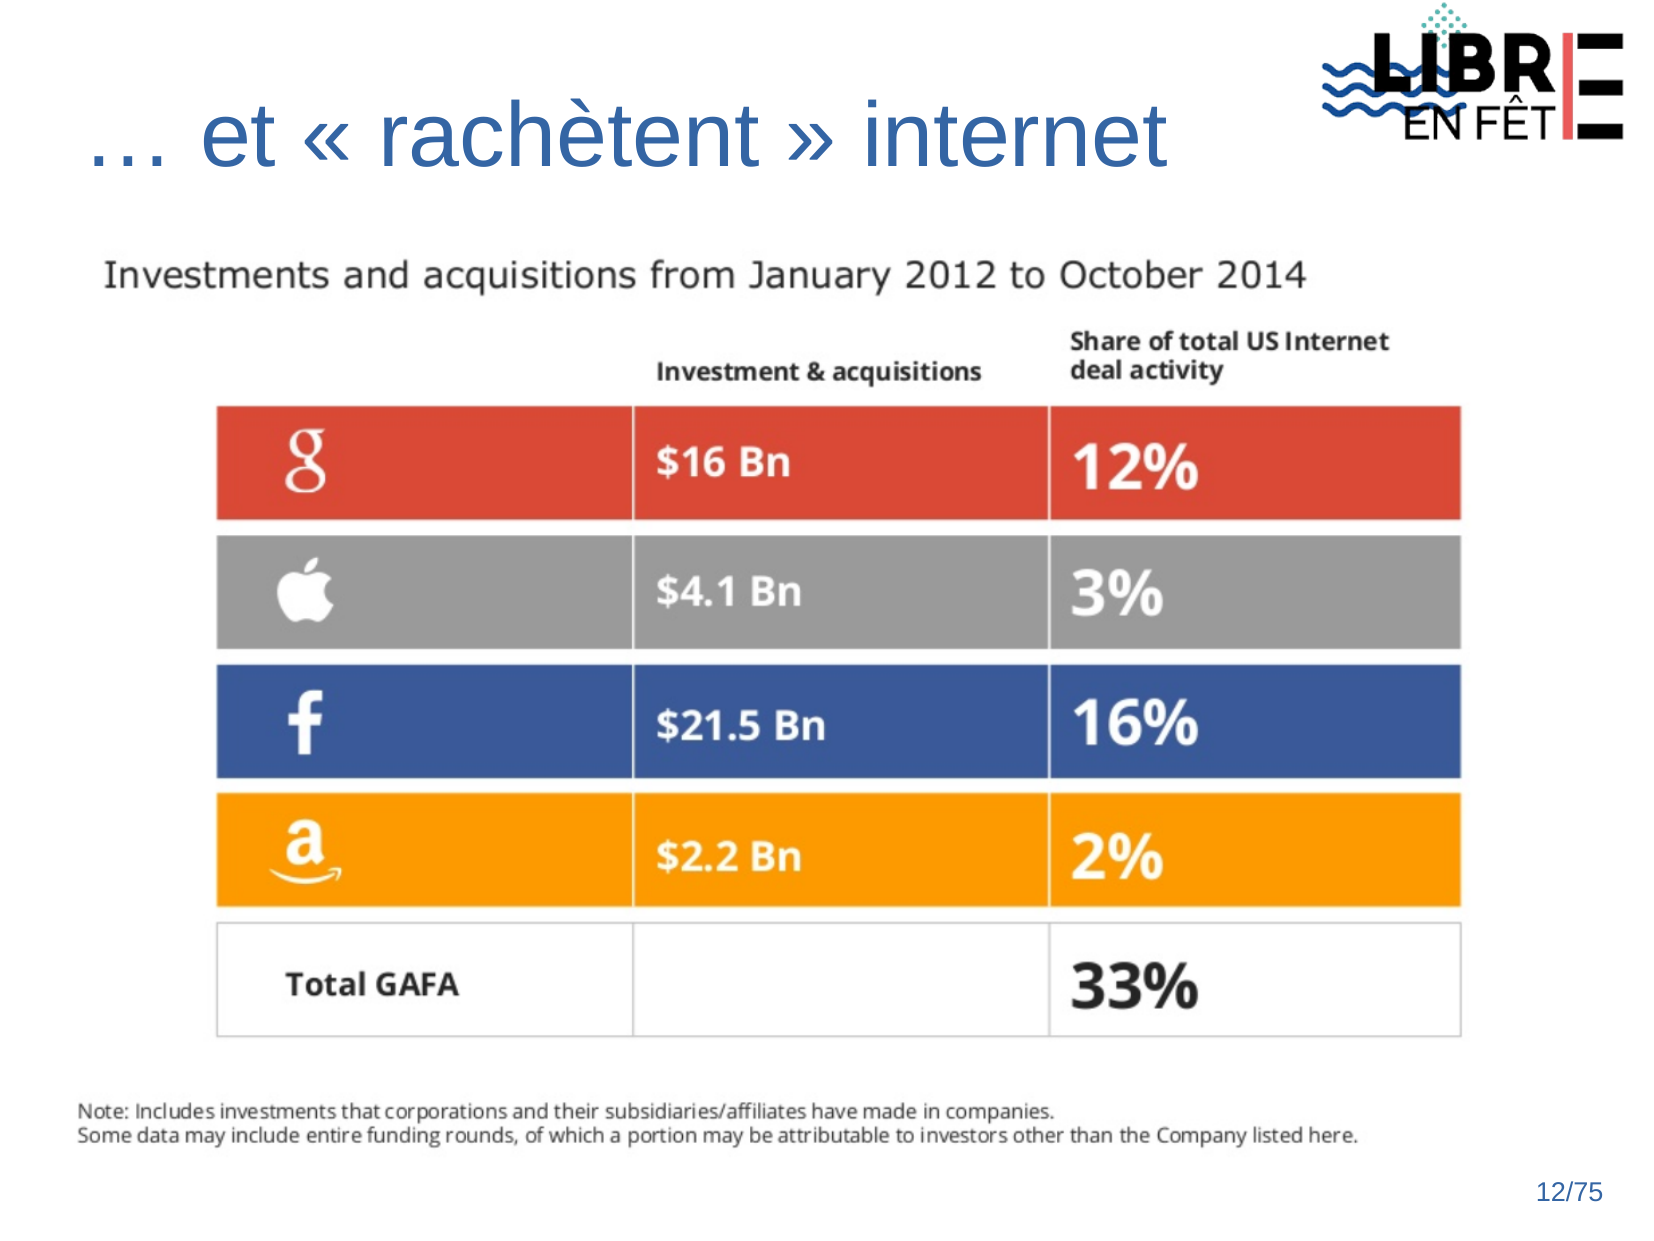

# … et « rachètent » internet